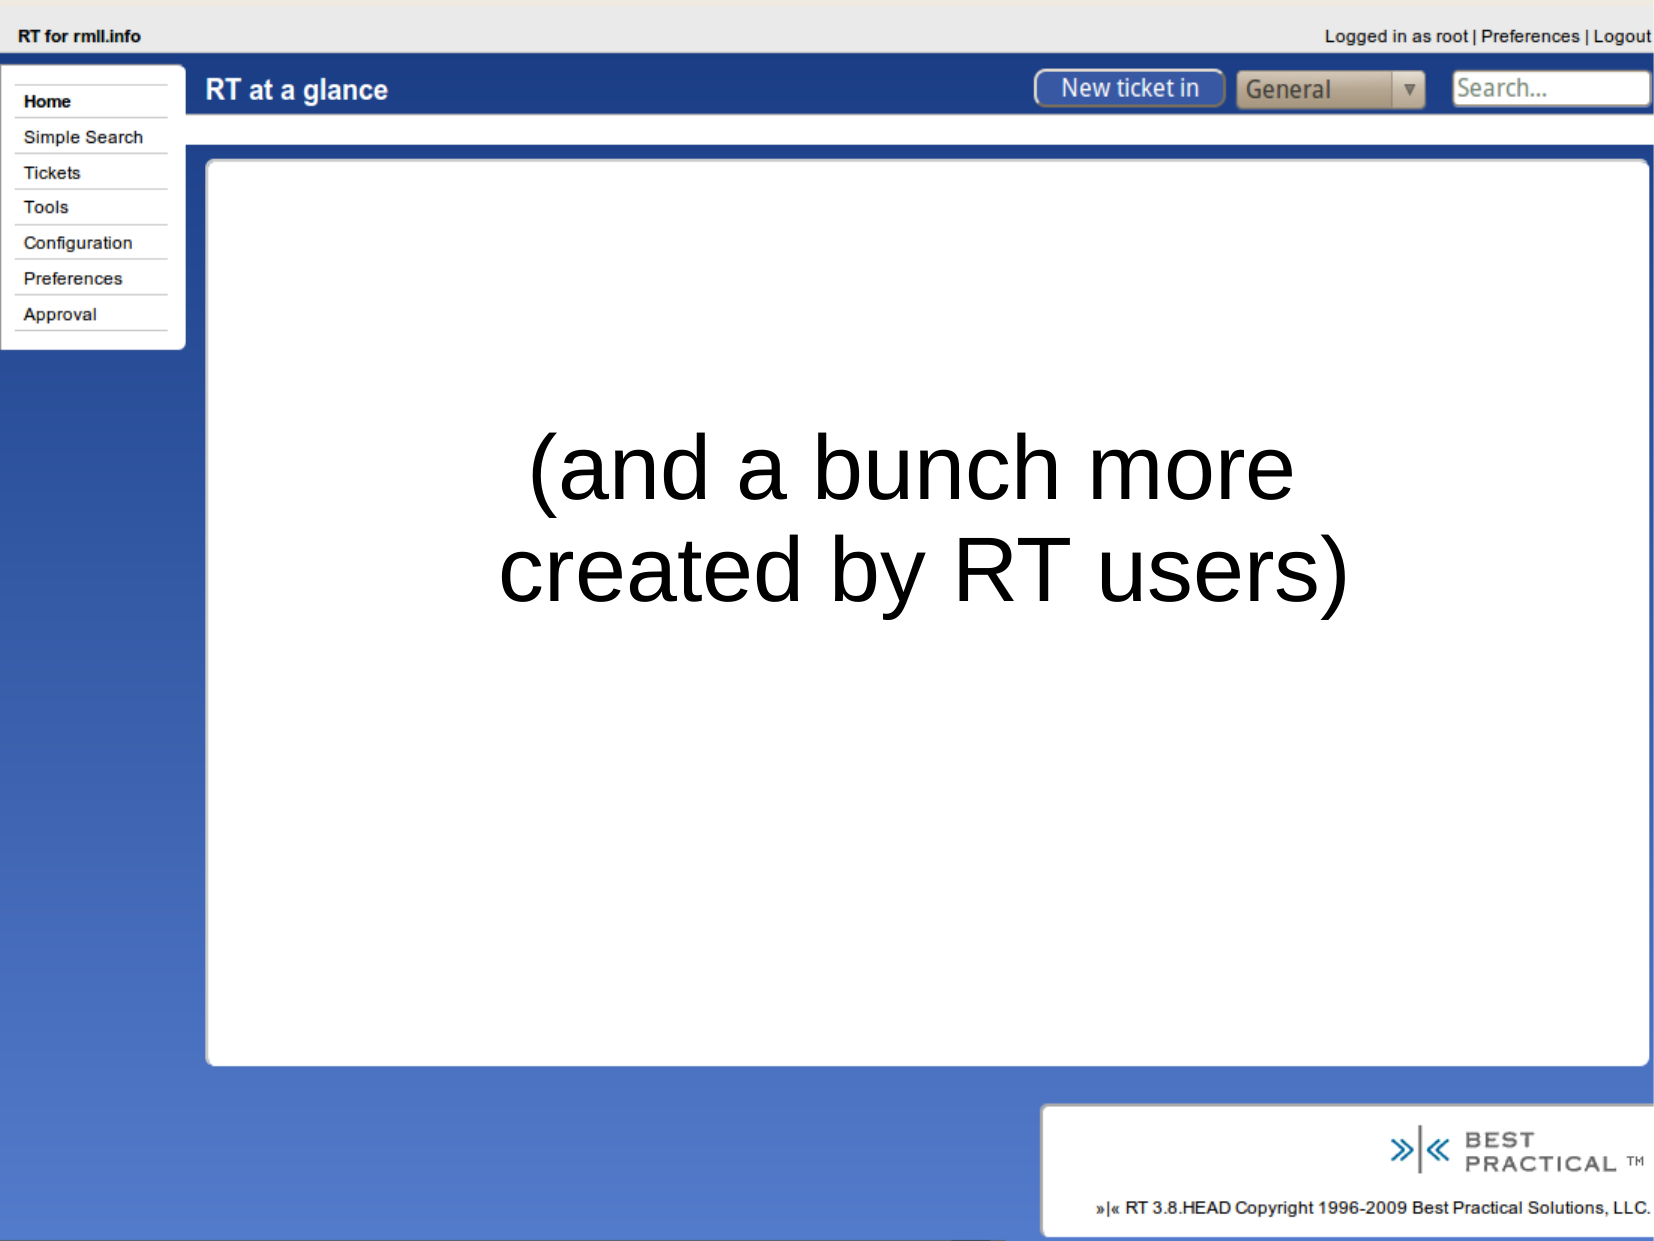

# (and a bunch more created by RT users)